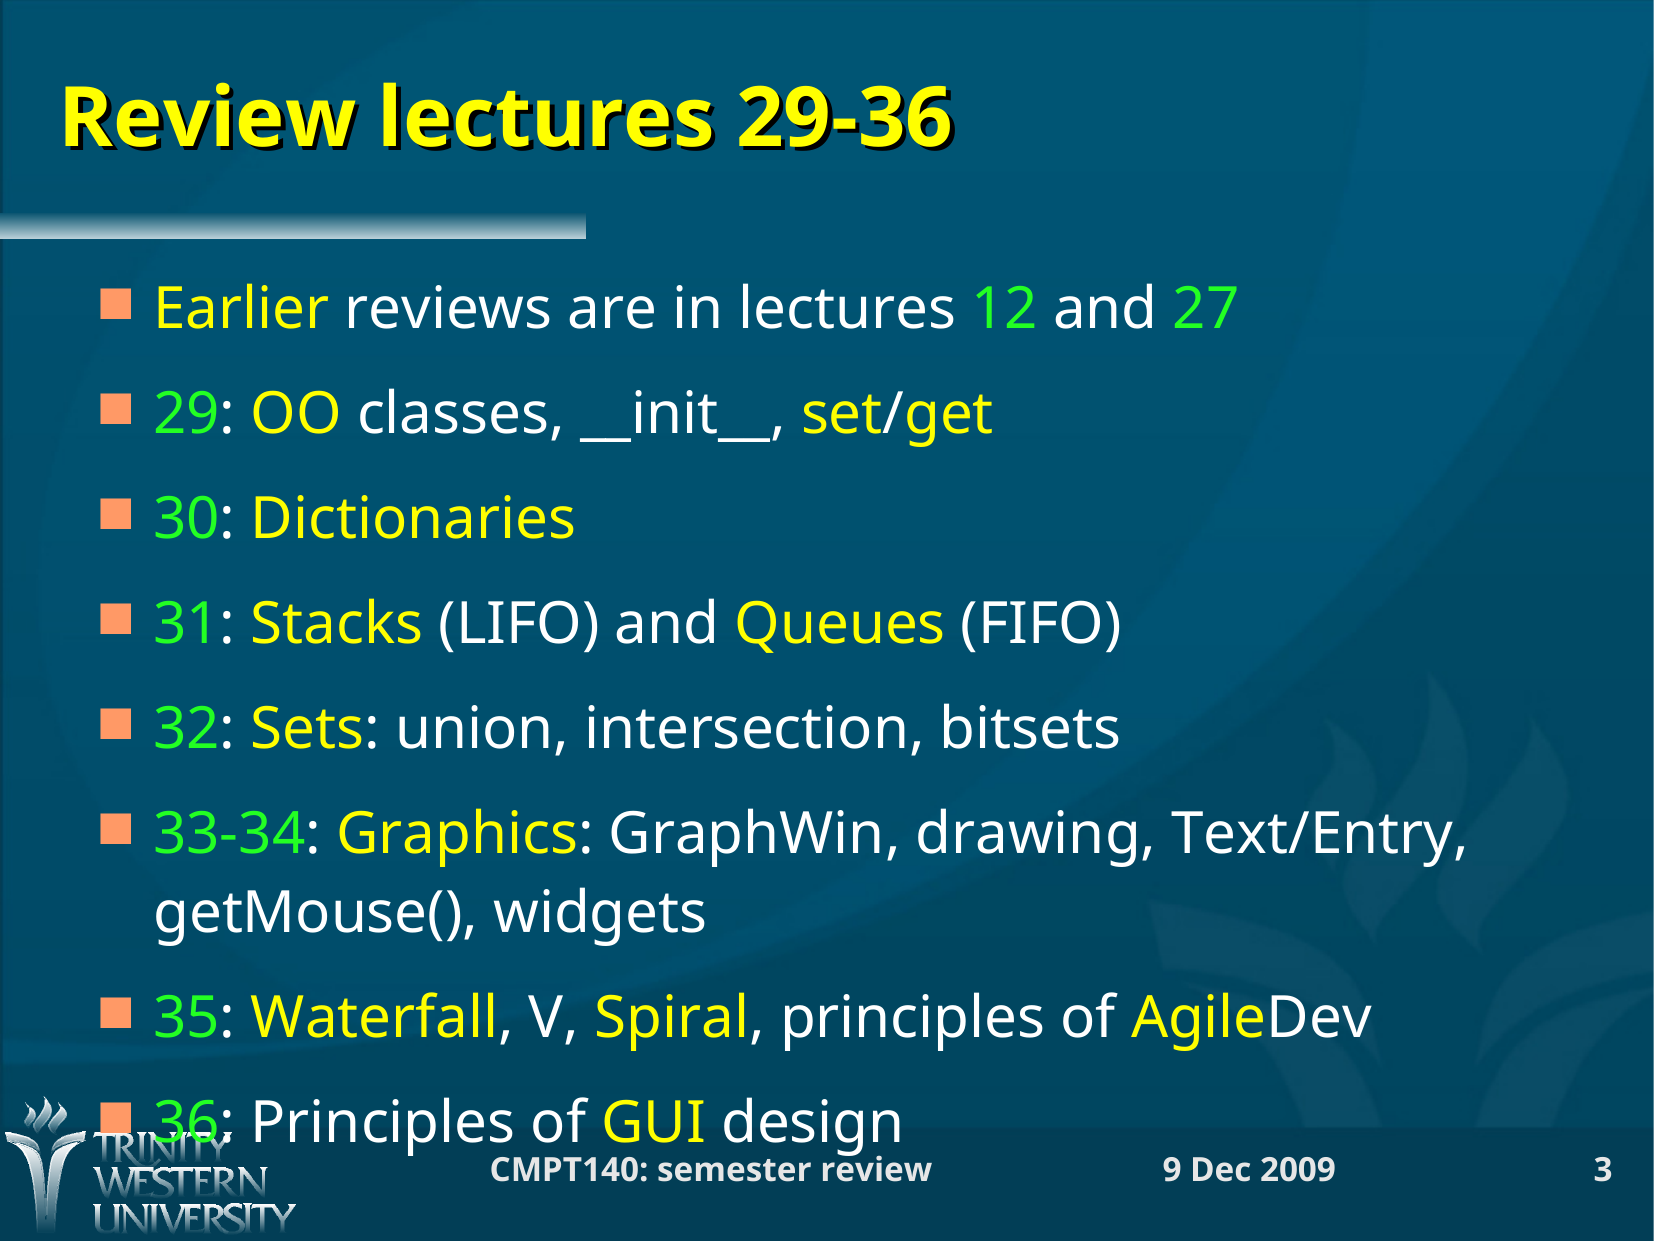

# Review lectures 29-36
Earlier reviews are in lectures 12 and 27
29: OO classes, __init__, set/get
30: Dictionaries
31: Stacks (LIFO) and Queues (FIFO)
32: Sets: union, intersection, bitsets
33-34: Graphics: GraphWin, drawing, Text/Entry, getMouse(), widgets
35: Waterfall, V, Spiral, principles of AgileDev
36: Principles of GUI design
CMPT140: semester review
9 Dec 2009
3